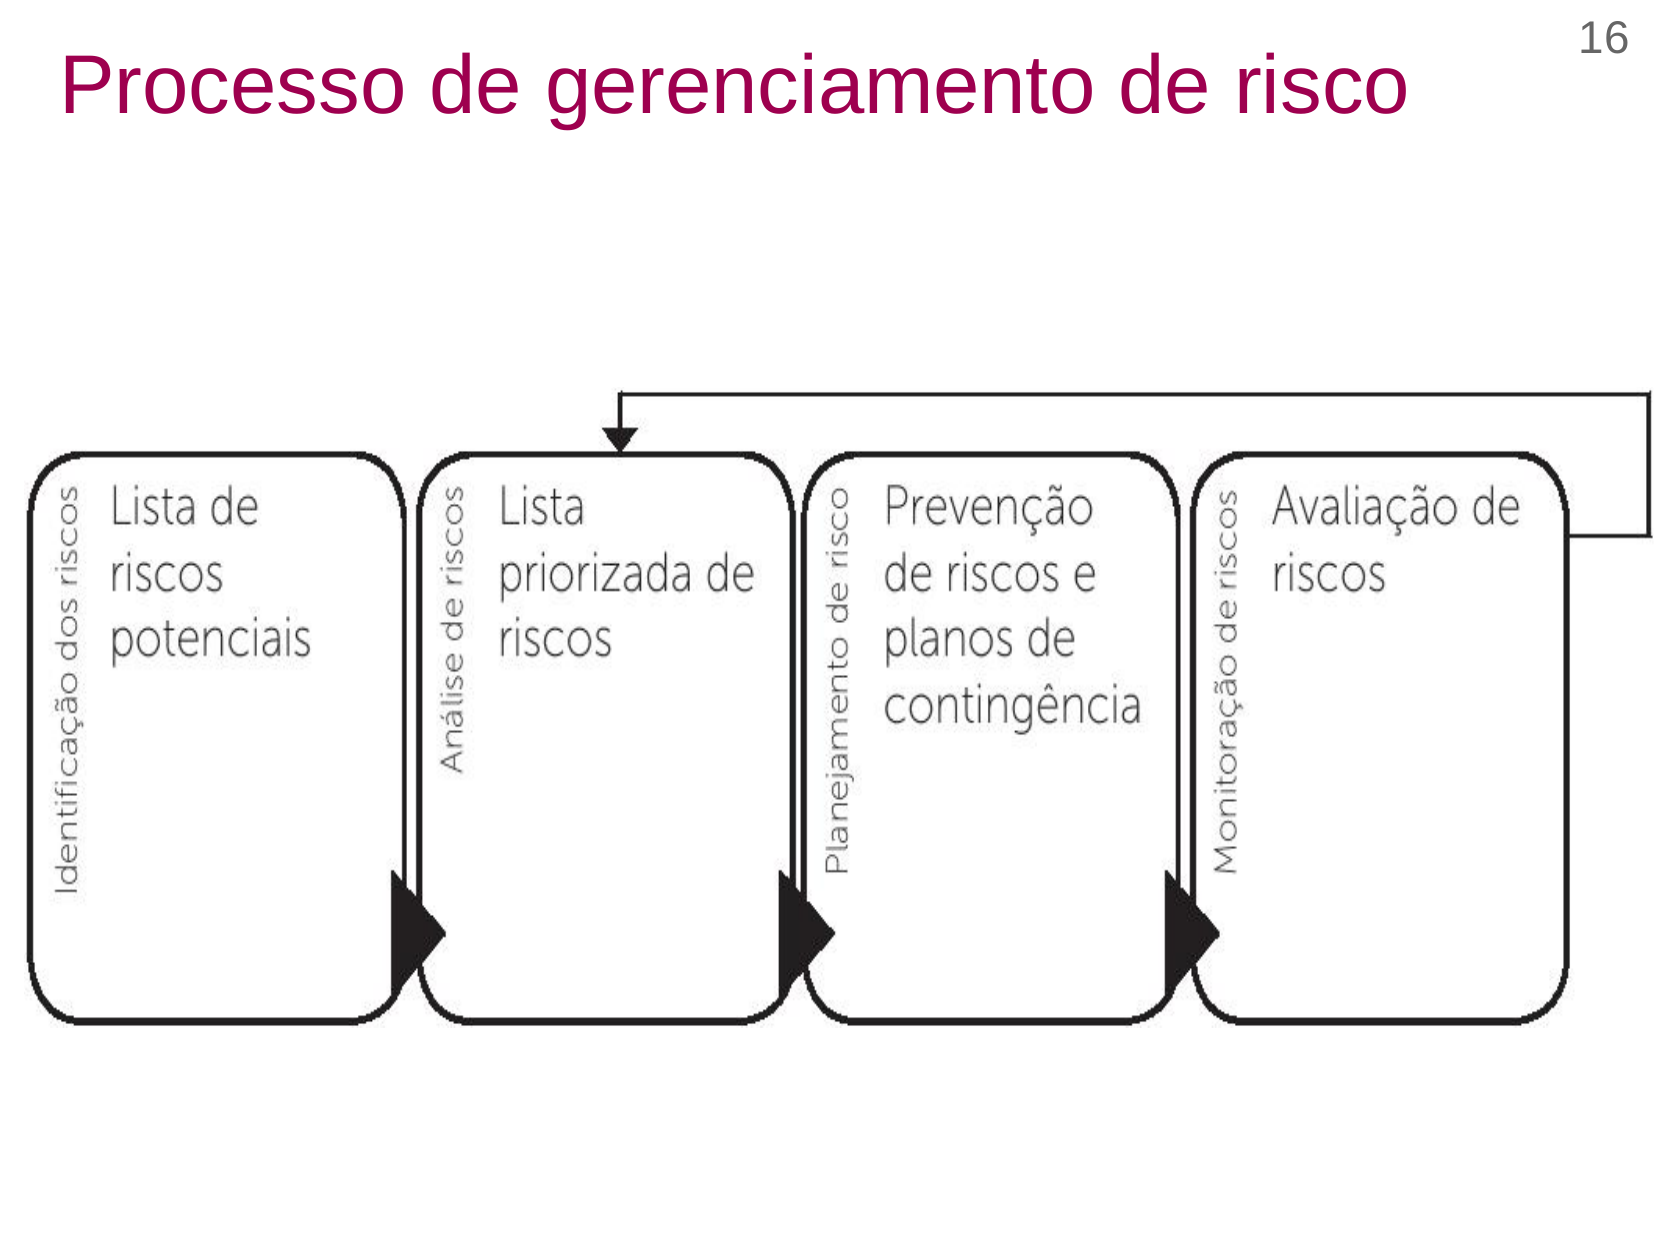

16
# Processo de gerenciamento de risco